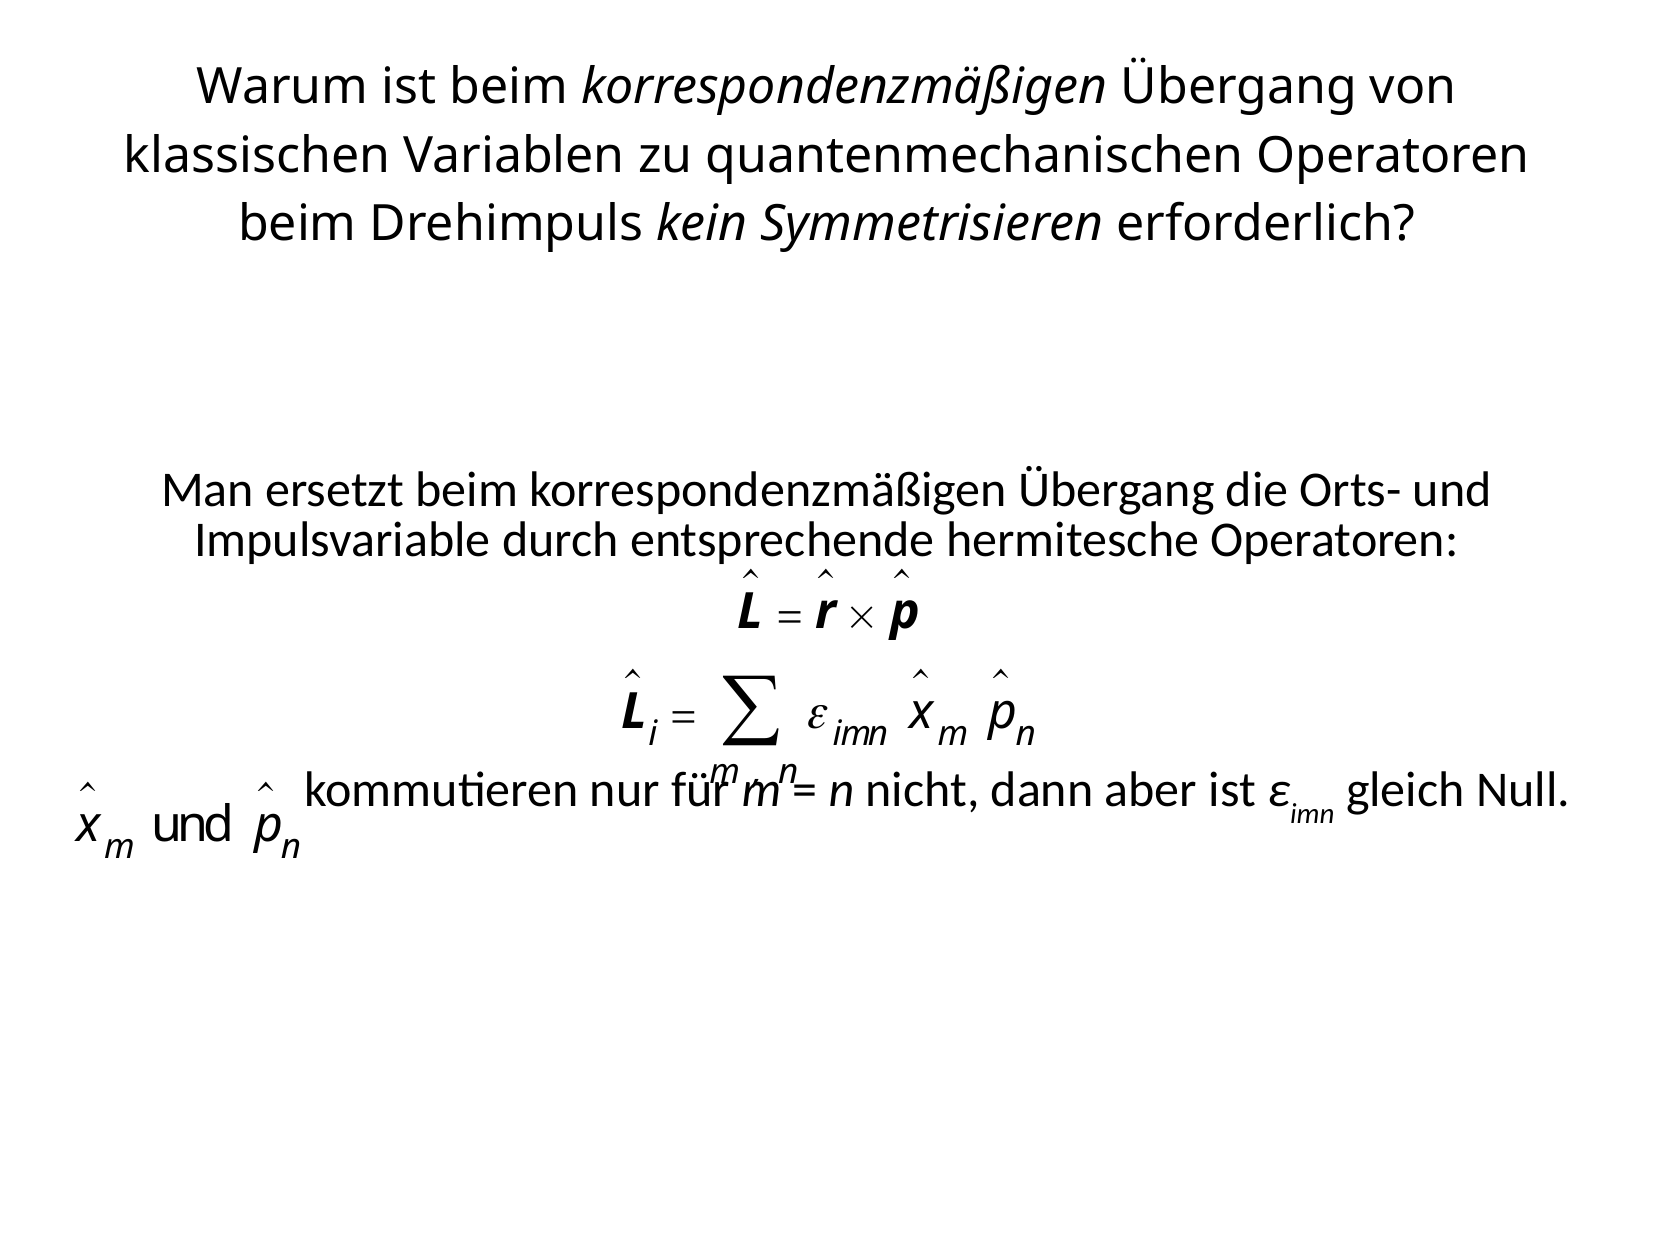

# Warum ist beim korrespondenzmäßigen Übergang von klassischen Variablen zu quantenmechanischen Operatoren beim Drehimpuls kein Symmetrisieren erforderlich?
Man ersetzt beim korrespondenzmäßigen Übergang die Orts- und Impulsvariable durch entsprechende hermitesche Operatoren:
			kommutieren nur für m = n nicht, dann aber ist εimn gleich Null.